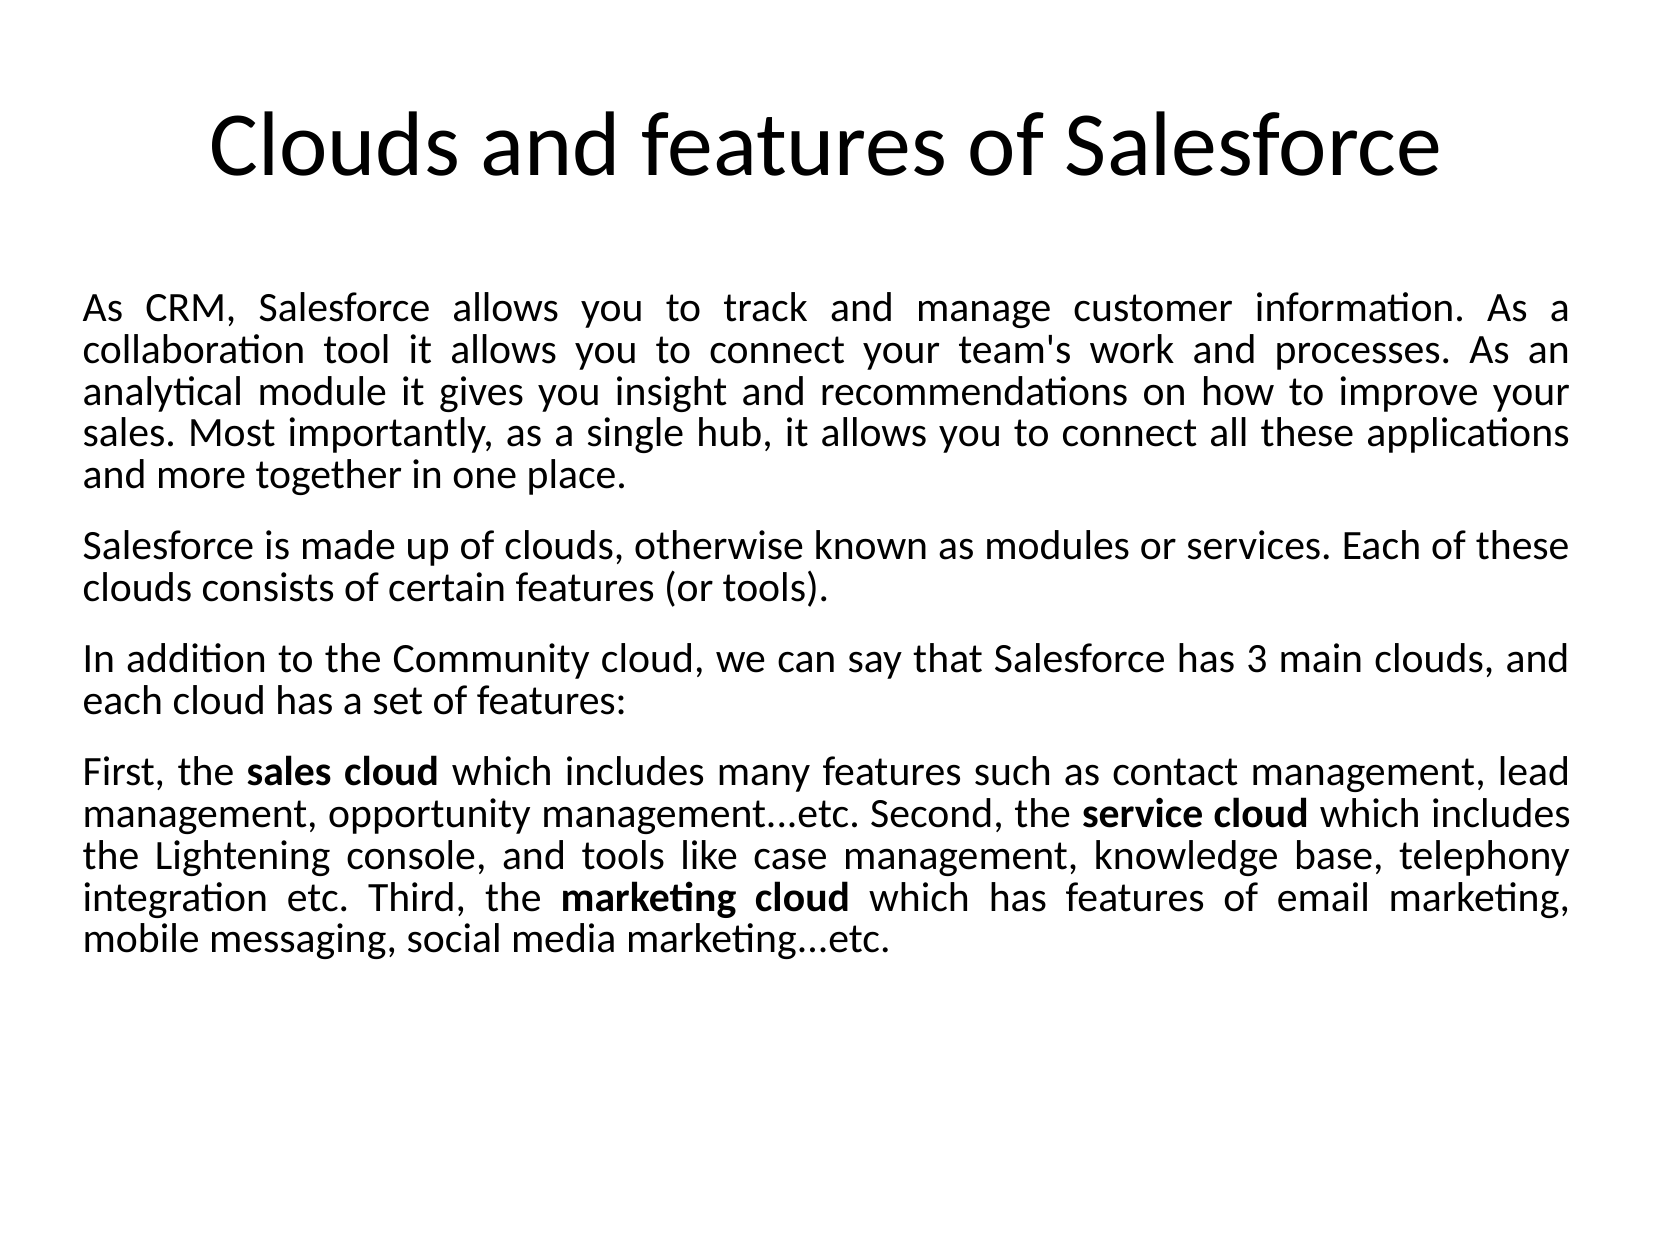

# Clouds and features of Salesforce
As CRM, Salesforce allows you to track and manage customer information. As a collaboration tool it allows you to connect your team's work and processes. As an analytical module it gives you insight and recommendations on how to improve your sales. Most importantly, as a single hub, it allows you to connect all these applications and more together in one place.
Salesforce is made up of clouds, otherwise known as modules or services. Each of these clouds consists of certain features (or tools).
In addition to the Community cloud, we can say that Salesforce has 3 main clouds, and each cloud has a set of features:
First, the sales cloud which includes many features such as contact management, lead management, opportunity management...etc. Second, the service cloud which includes the Lightening console, and tools like case management, knowledge base, telephony integration etc. Third, the marketing cloud which has features of email marketing, mobile messaging, social media marketing...etc.